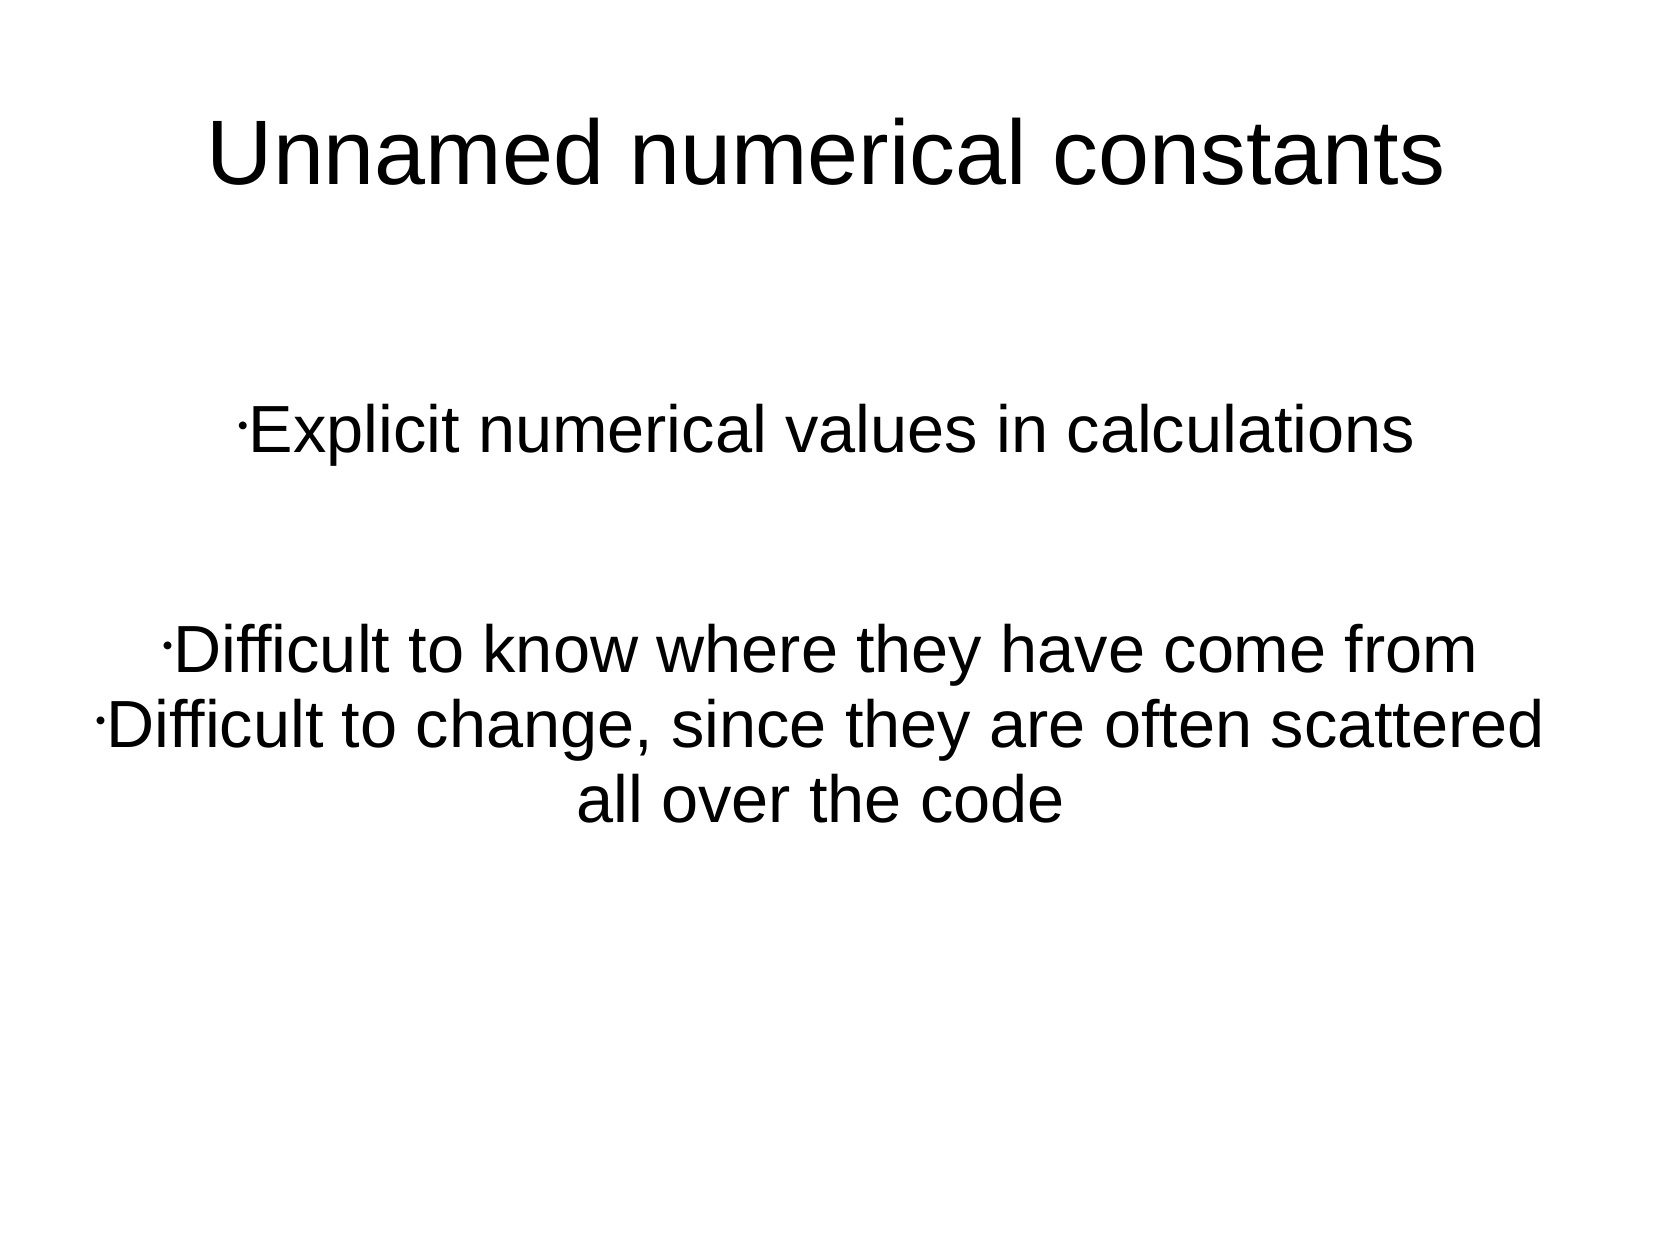

# Unnamed numerical constants
Explicit numerical values in calculations
Difficult to know where they have come from
Difficult to change, since they are often scattered all over the code